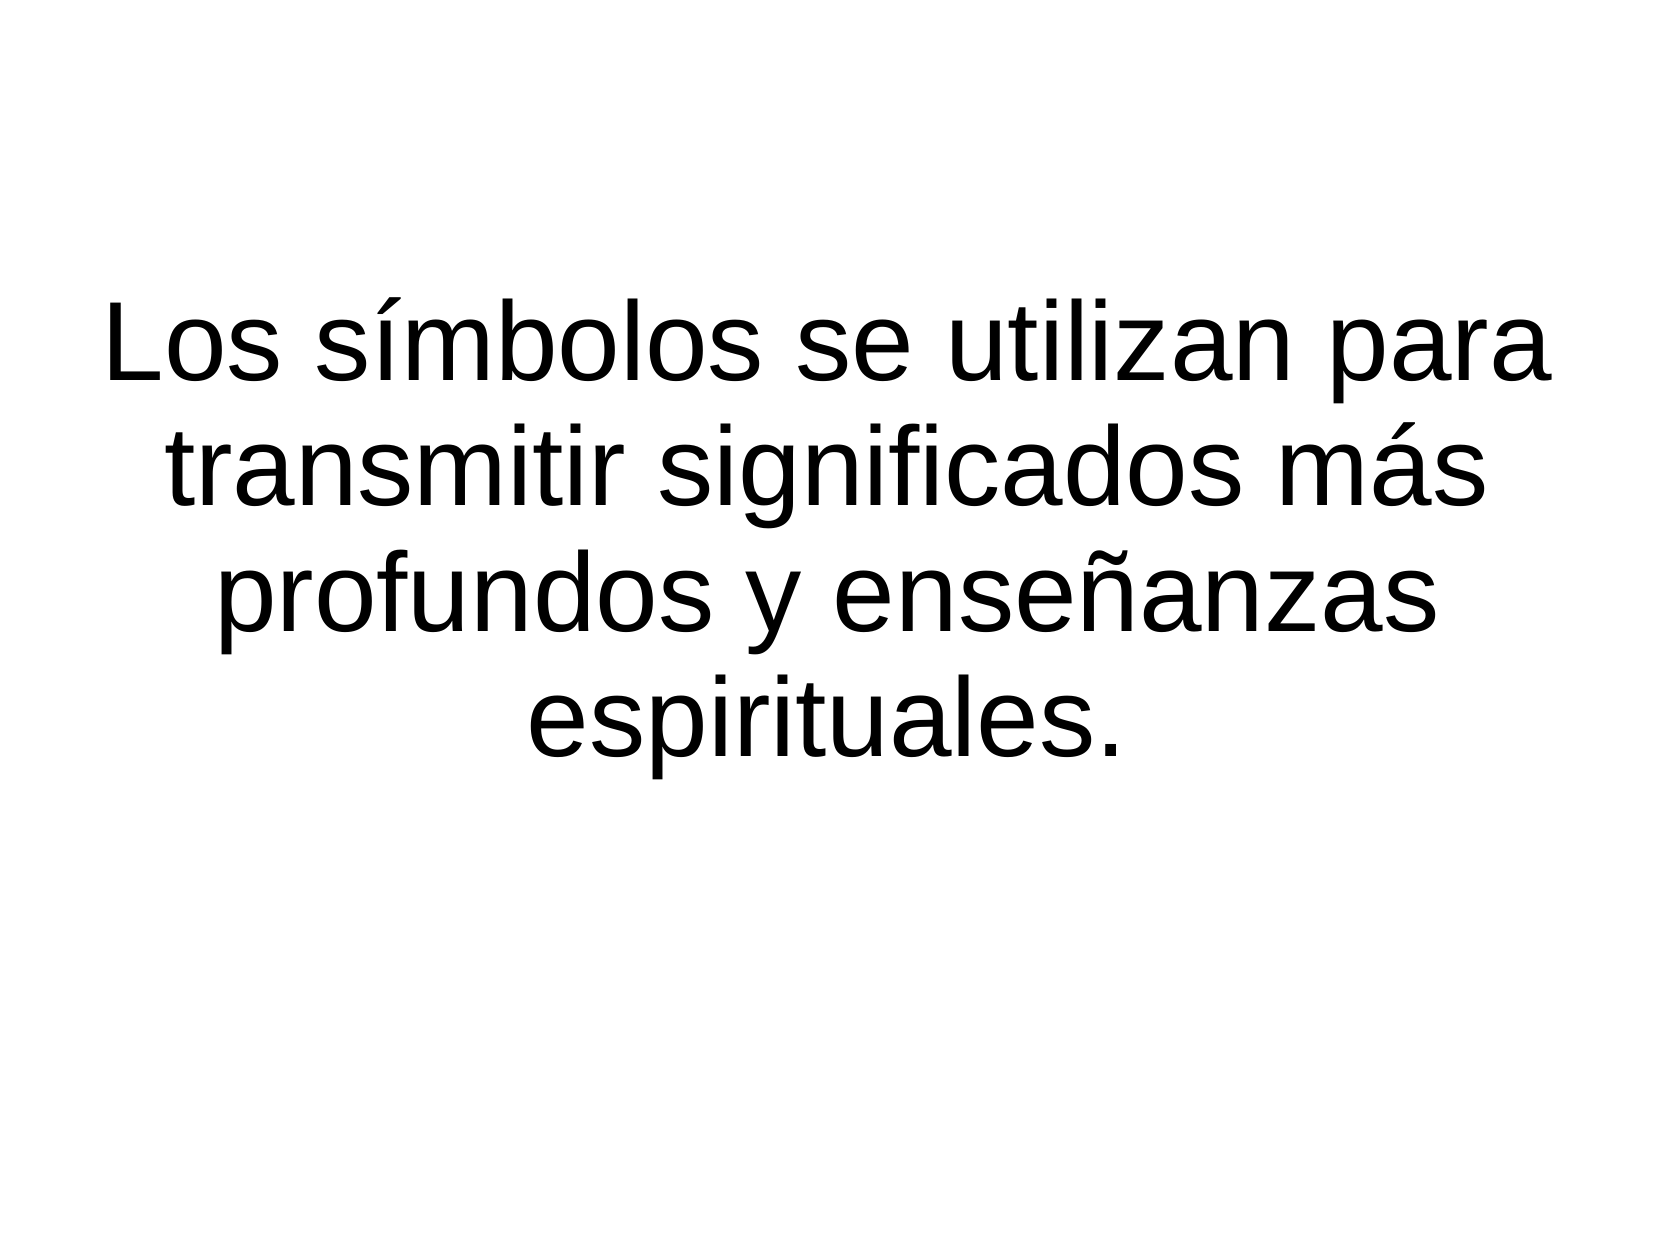

# Los símbolos se utilizan para transmitir significados más profundos y enseñanzas espirituales.